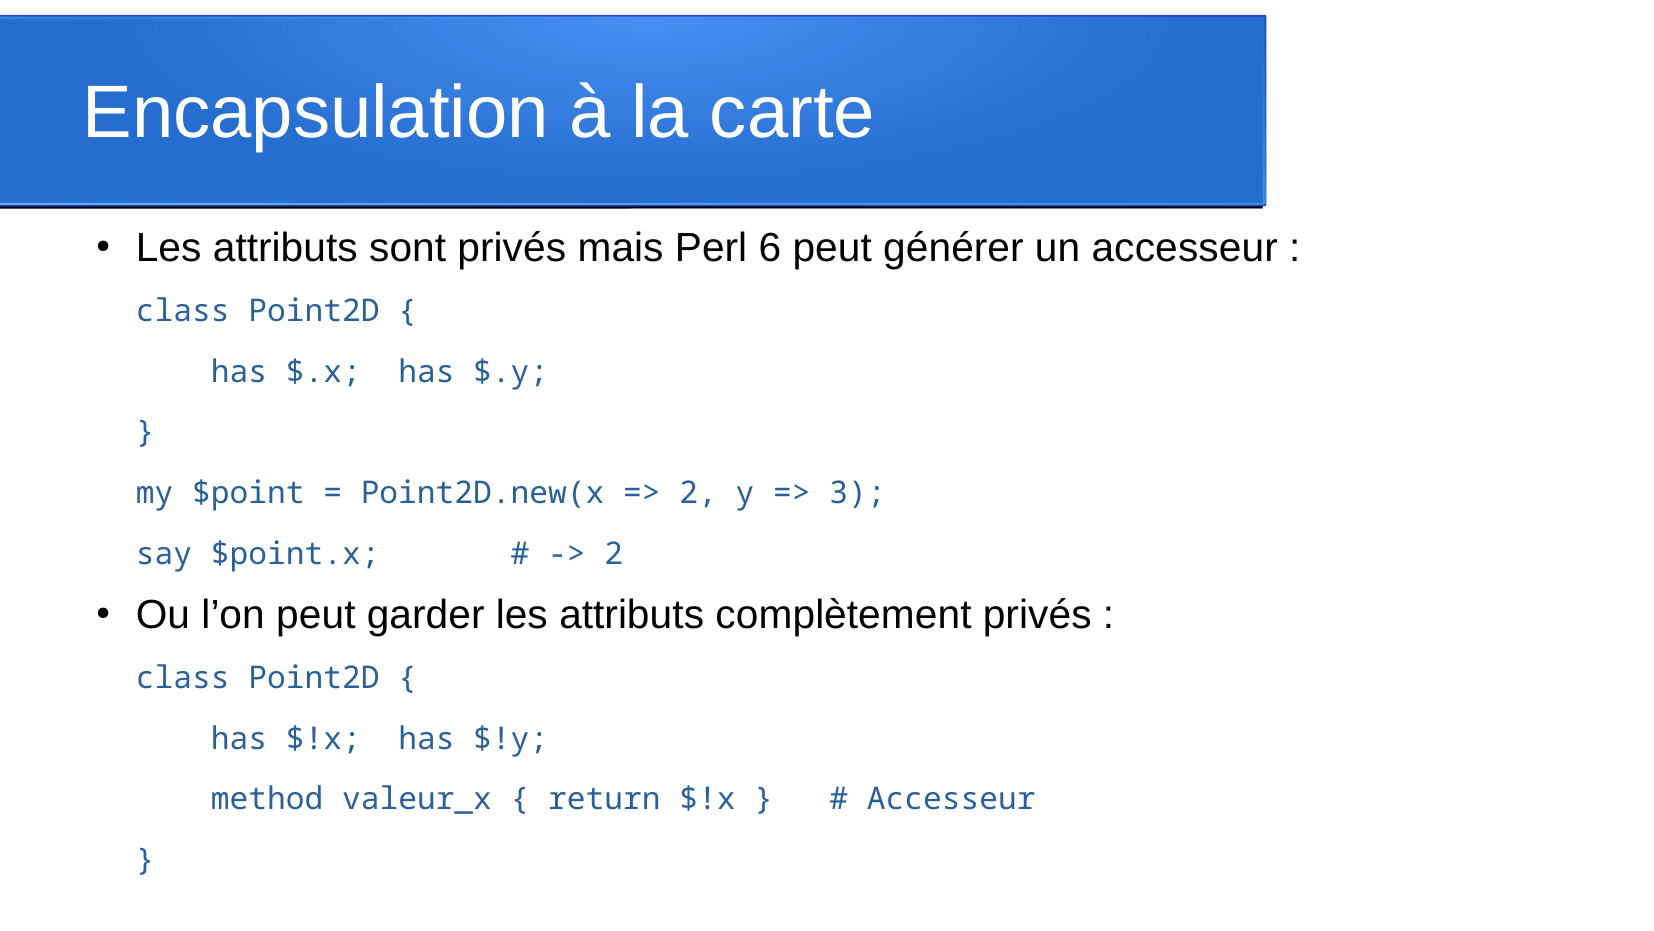

# Encapsulation à la carte
Les attributs sont privés mais Perl 6 peut générer un accesseur :
class Point2D {
 has $.x; has $.y;
}
my $point = Point2D.new(x => 2, y => 3);
say $point.x; # -> 2
Ou l’on peut garder les attributs complètement privés :
class Point2D {
 has $!x; has $!y;
 method valeur_x { return $!x } # Accesseur
}